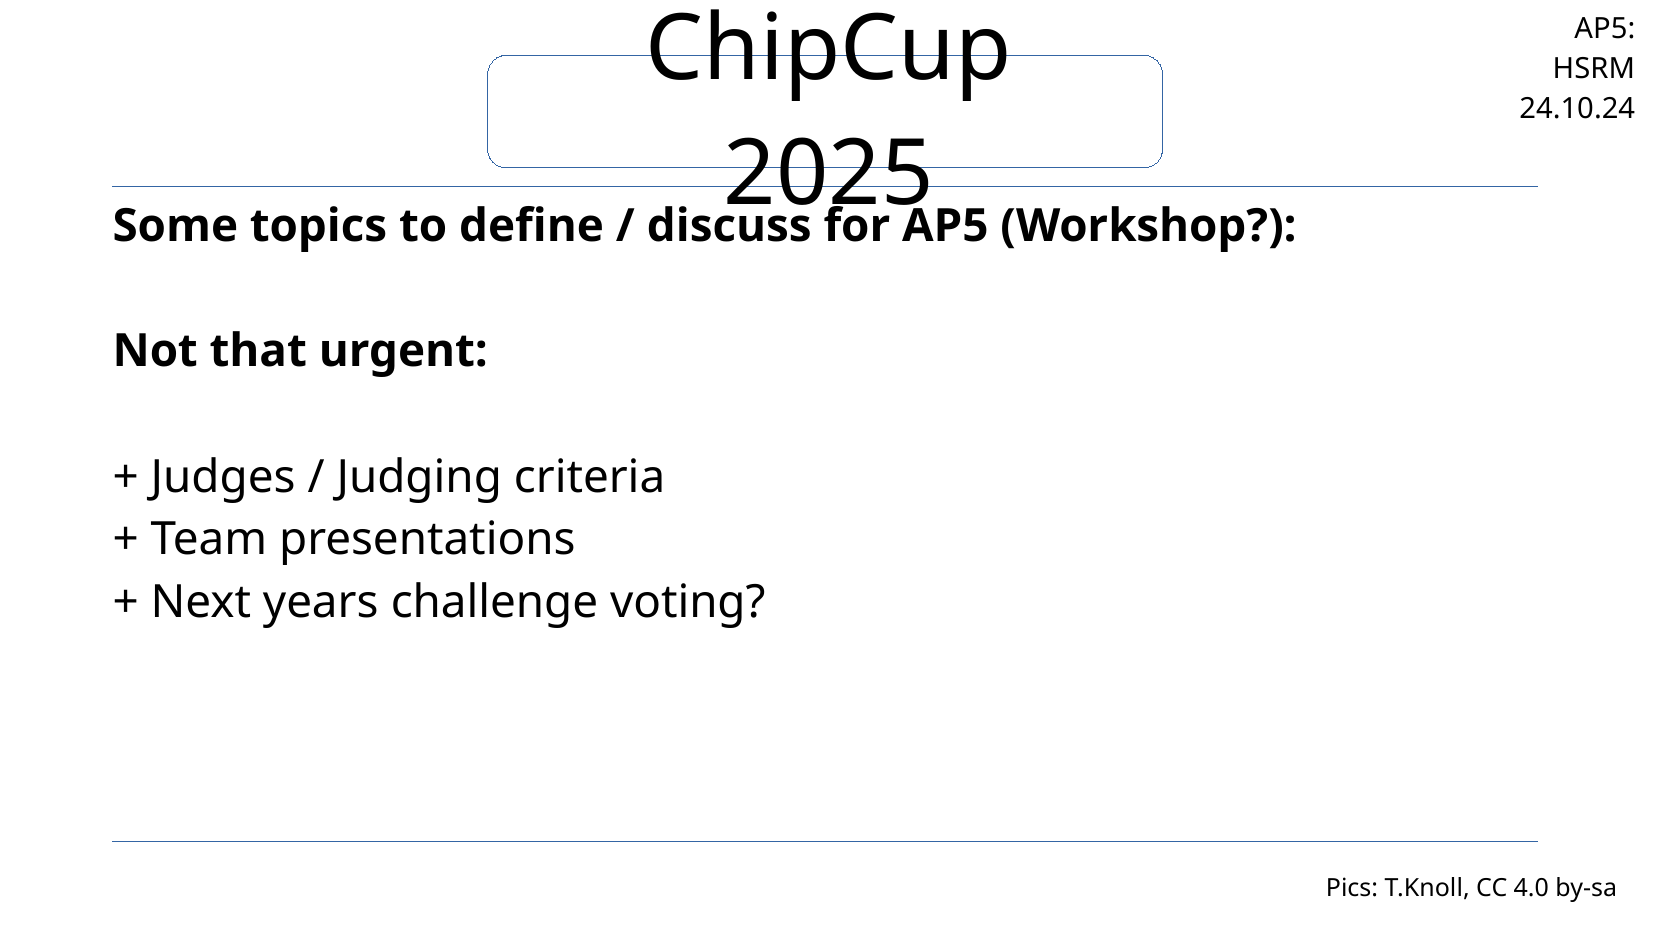

AP5:
HSRM
24.10.24
ChipCup 2025
# Some topics to define / discuss for AP5 (Workshop?):
Not that urgent:
+ Judges / Judging criteria
+ Team presentations
+ Next years challenge voting?
Pics: T.Knoll, CC 4.0 by-sa